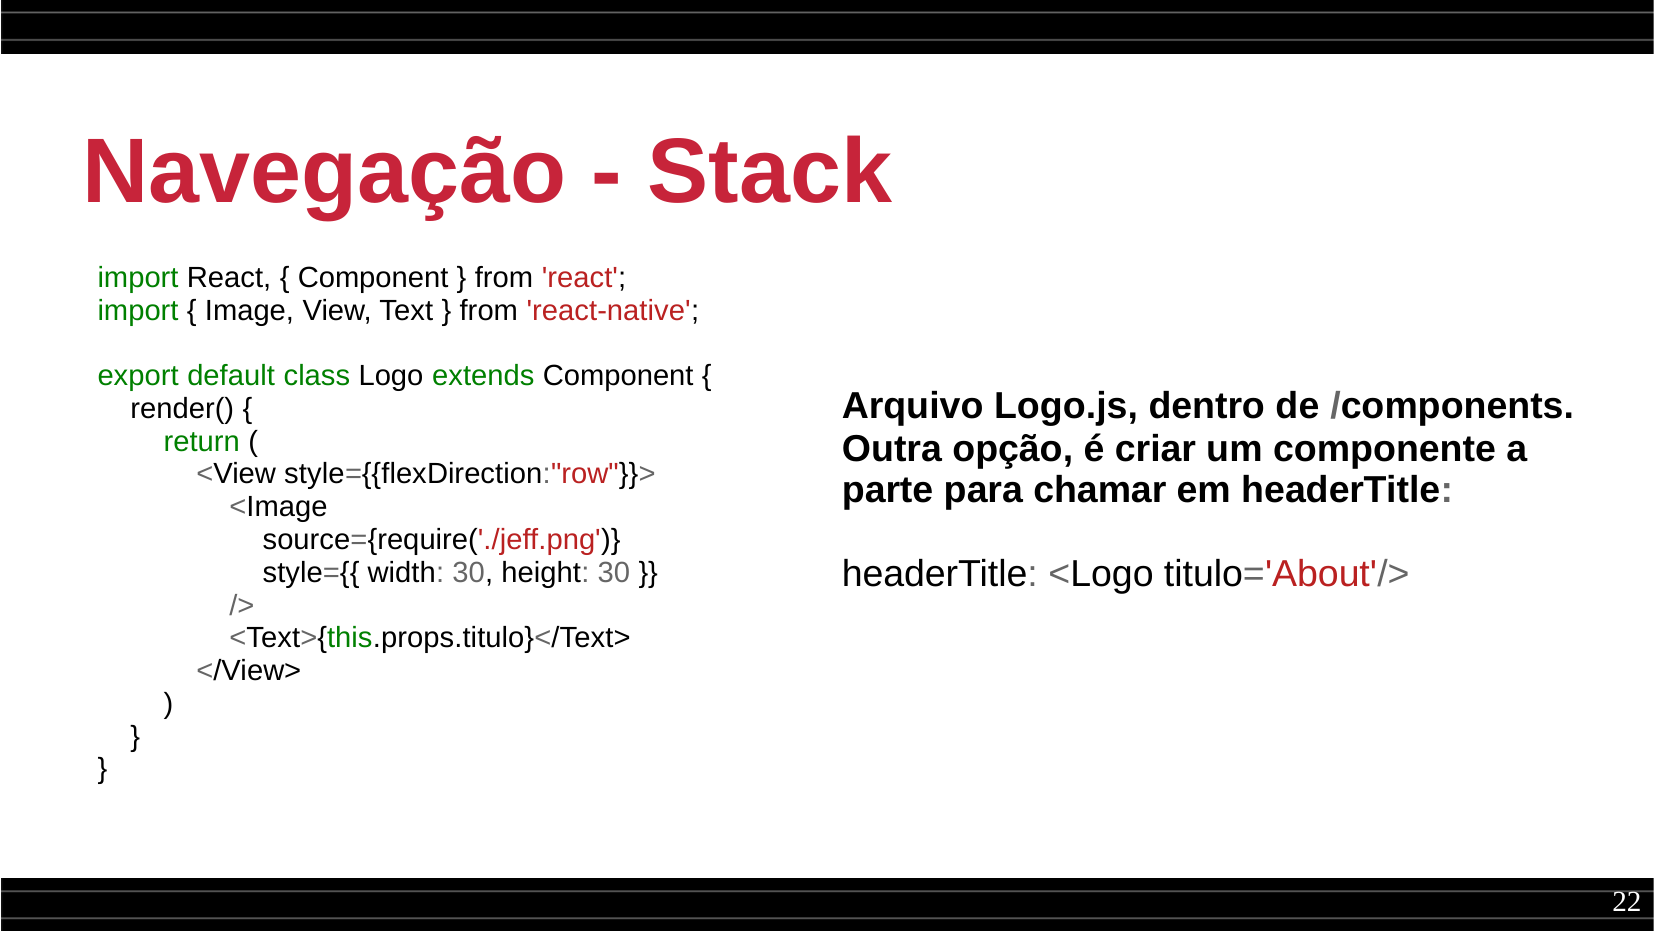

# Navegação - Stack
import React, { Component } from 'react';
import { Image, View, Text } from 'react-native';
export default class Logo extends Component {
 render() {
 return (
 <View style={{flexDirection:"row"}}>
 <Image
 source={require('./jeff.png')}
 style={{ width: 30, height: 30 }}
 />
 <Text>{this.props.titulo}</Text>
 </View>
 )
 }
}
Arquivo Logo.js, dentro de /components.
Outra opção, é criar um componente a
parte para chamar em headerTitle:
headerTitle: <Logo titulo='About'/>